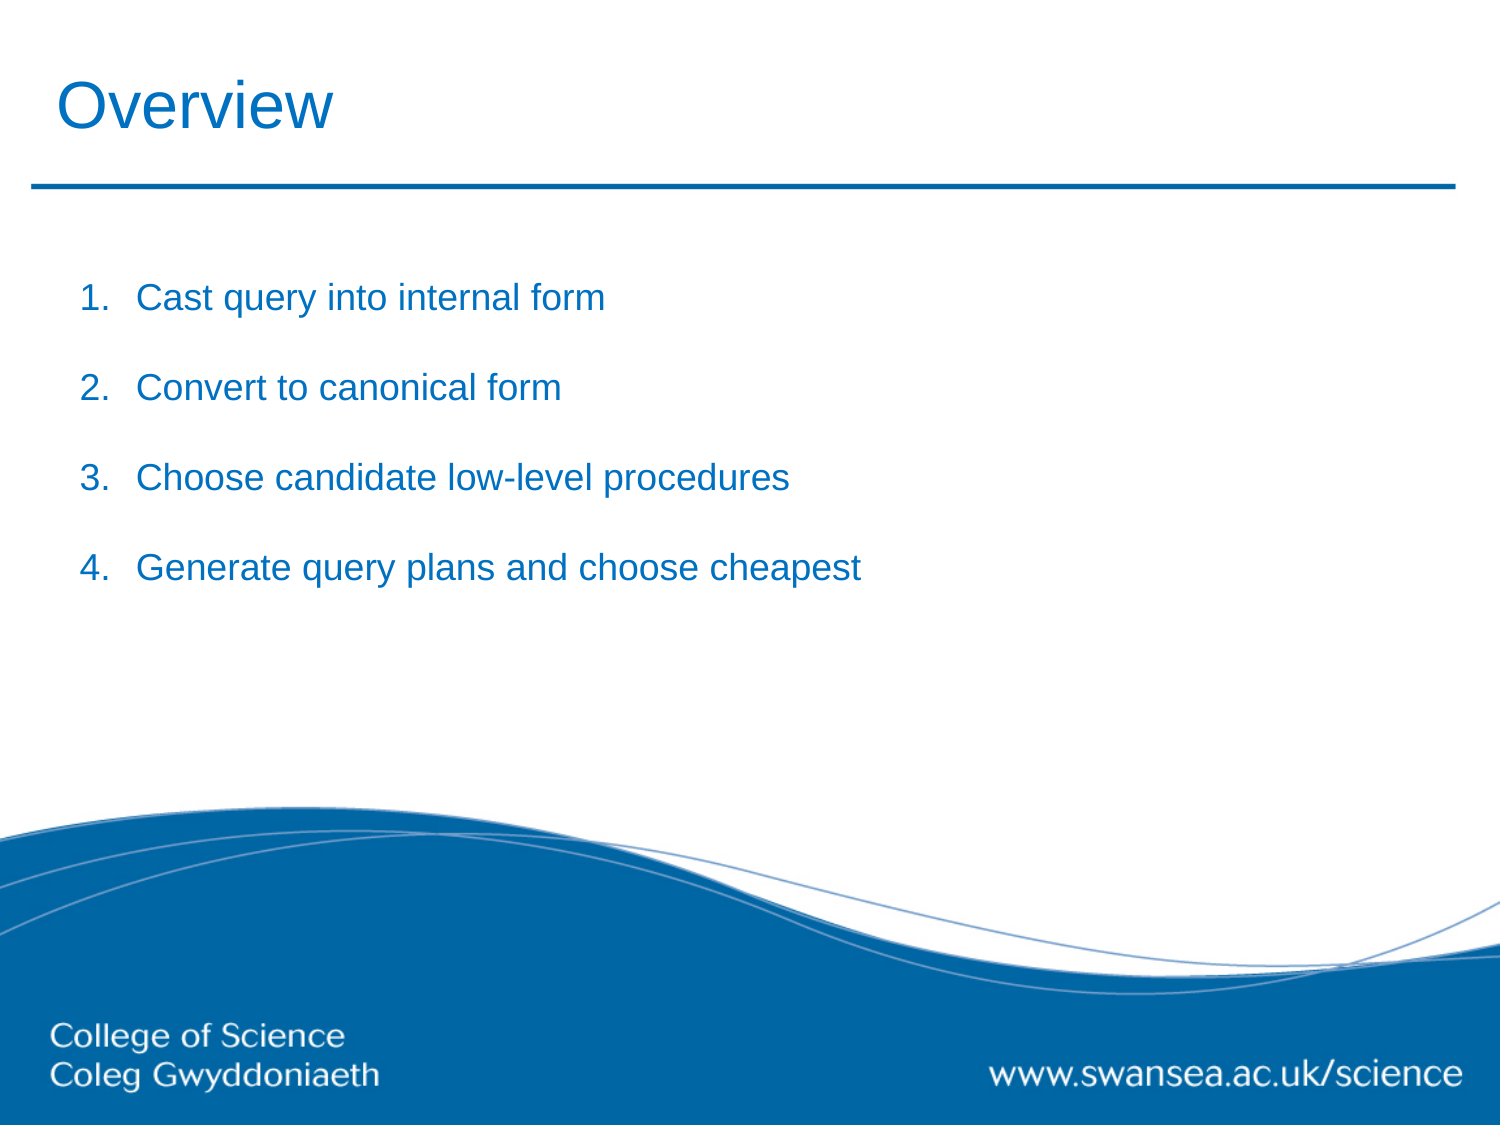

Overview
Cast query into internal form
Convert to canonical form
Choose candidate low-level procedures
Generate query plans and choose cheapest